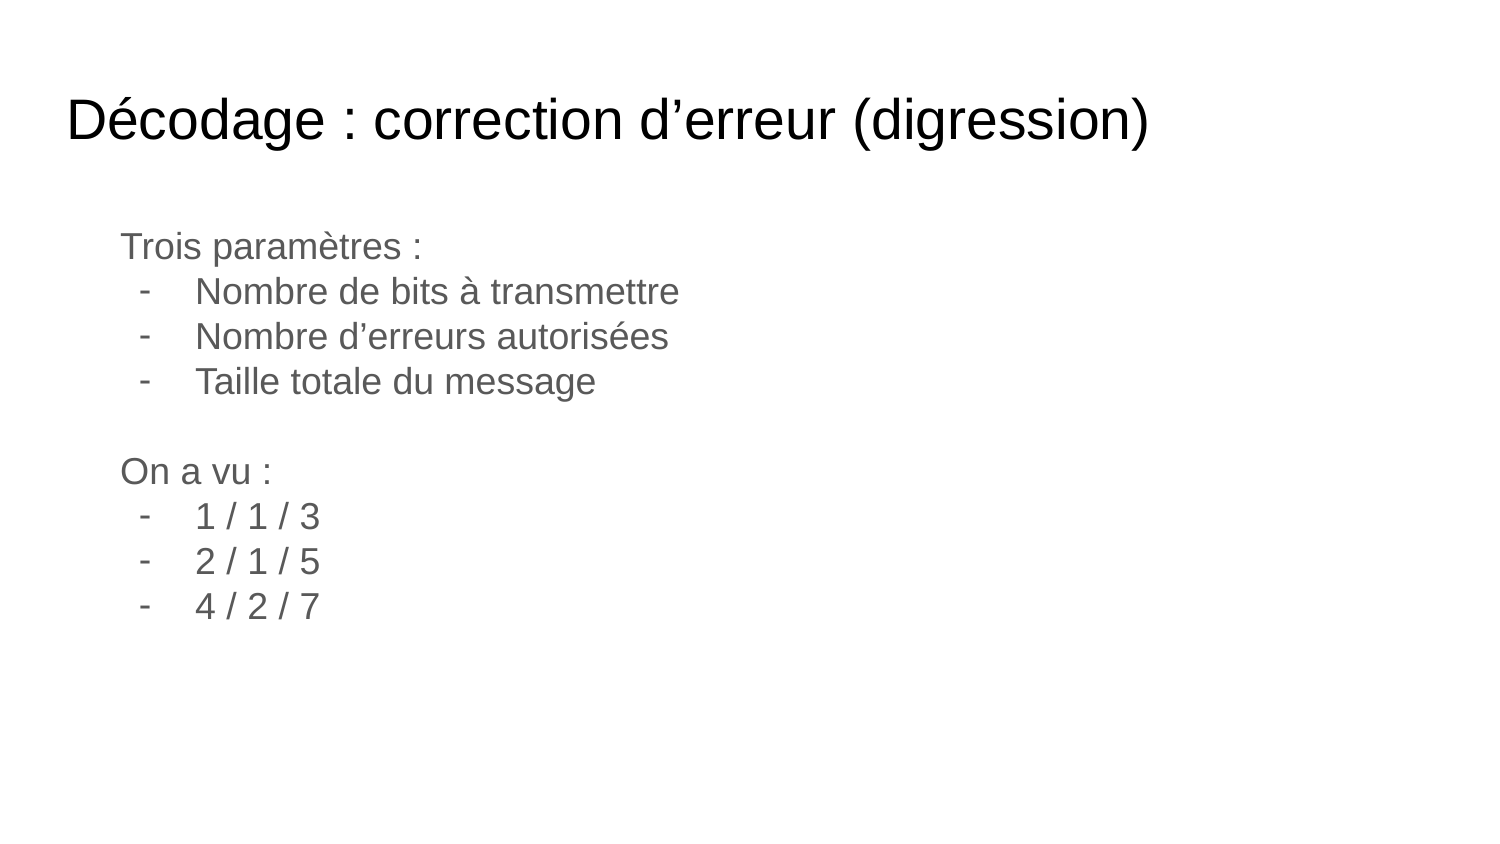

# Décodage : correction d’erreur (digression)
Trois paramètres :
Nombre de bits à transmettre
Nombre d’erreurs autorisées
Taille totale du message
On a vu :
1 / 1 / 3
2 / 1 / 5
4 / 2 / 7